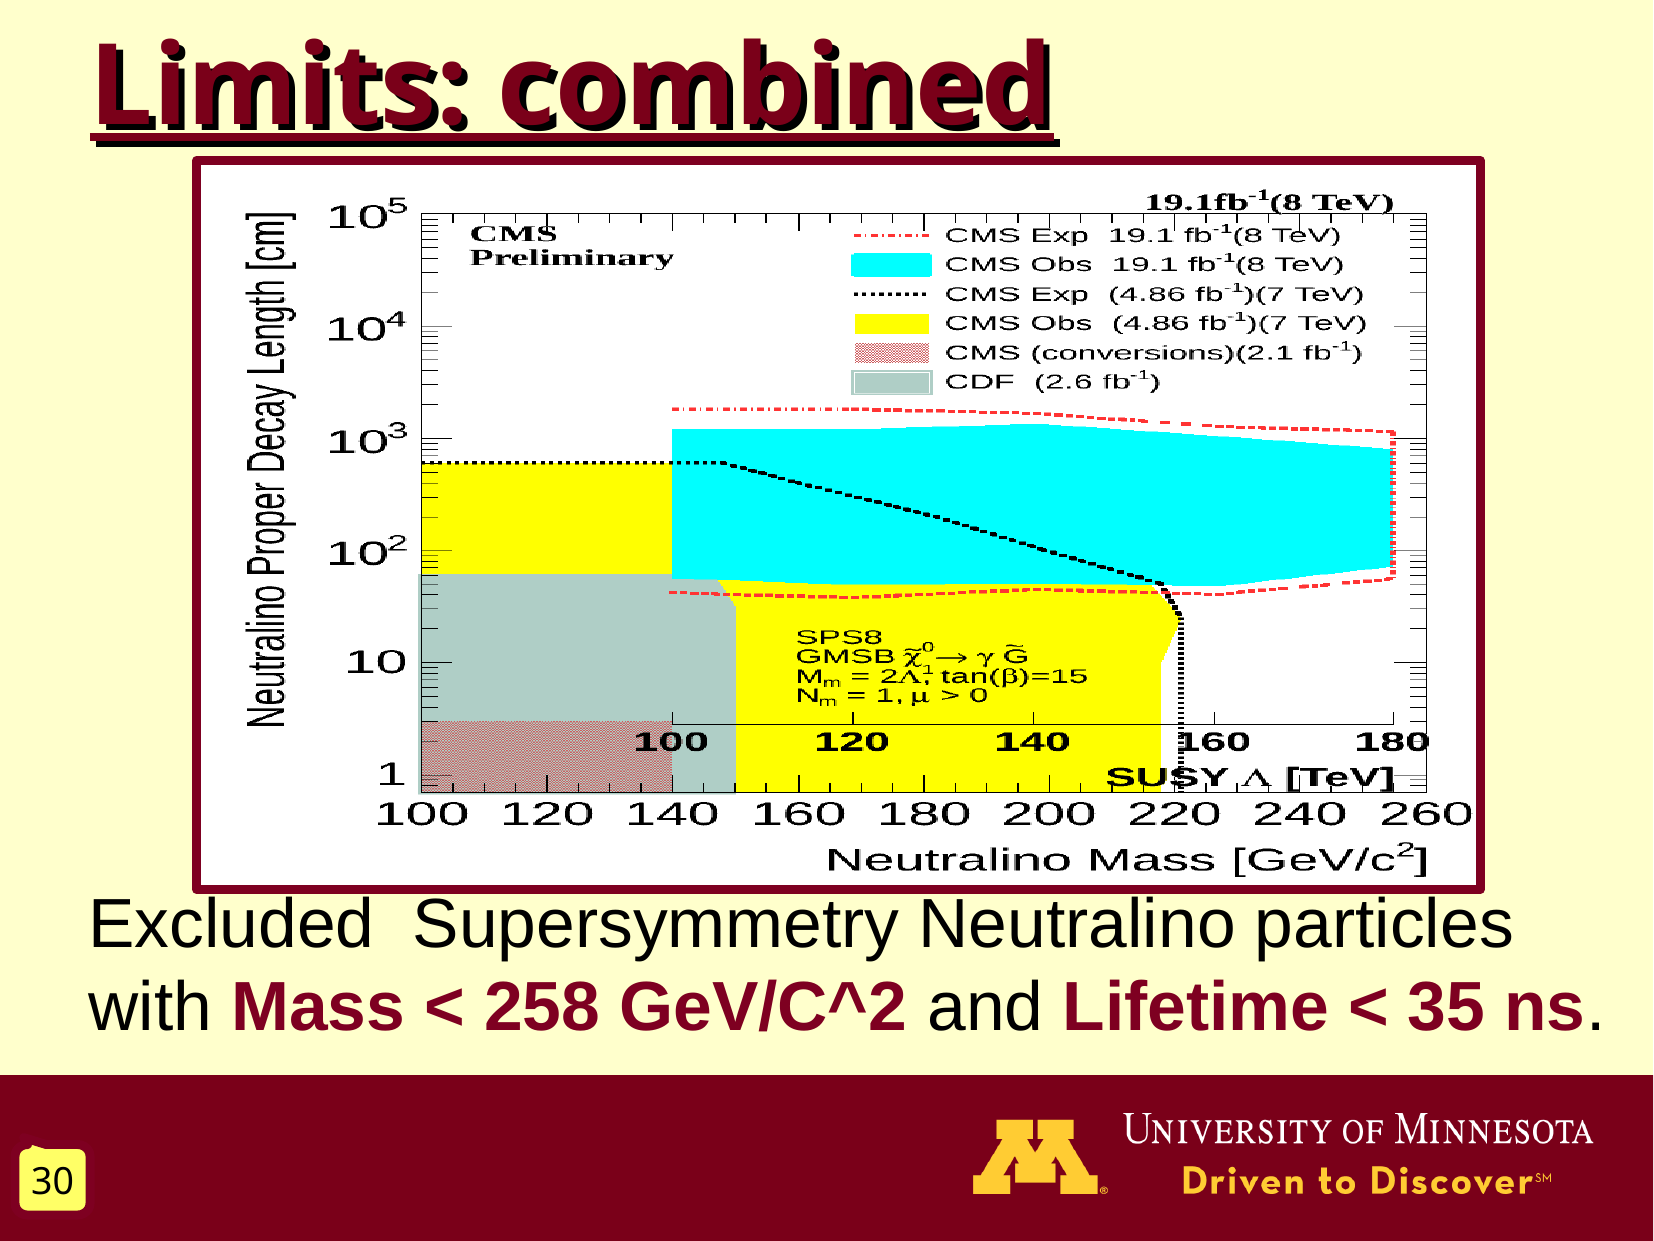

# Limits: combined
Excluded Supersymmetry Neutralino particles with Mass < 258 GeV/C^2 and Lifetime < 35 ns.
30